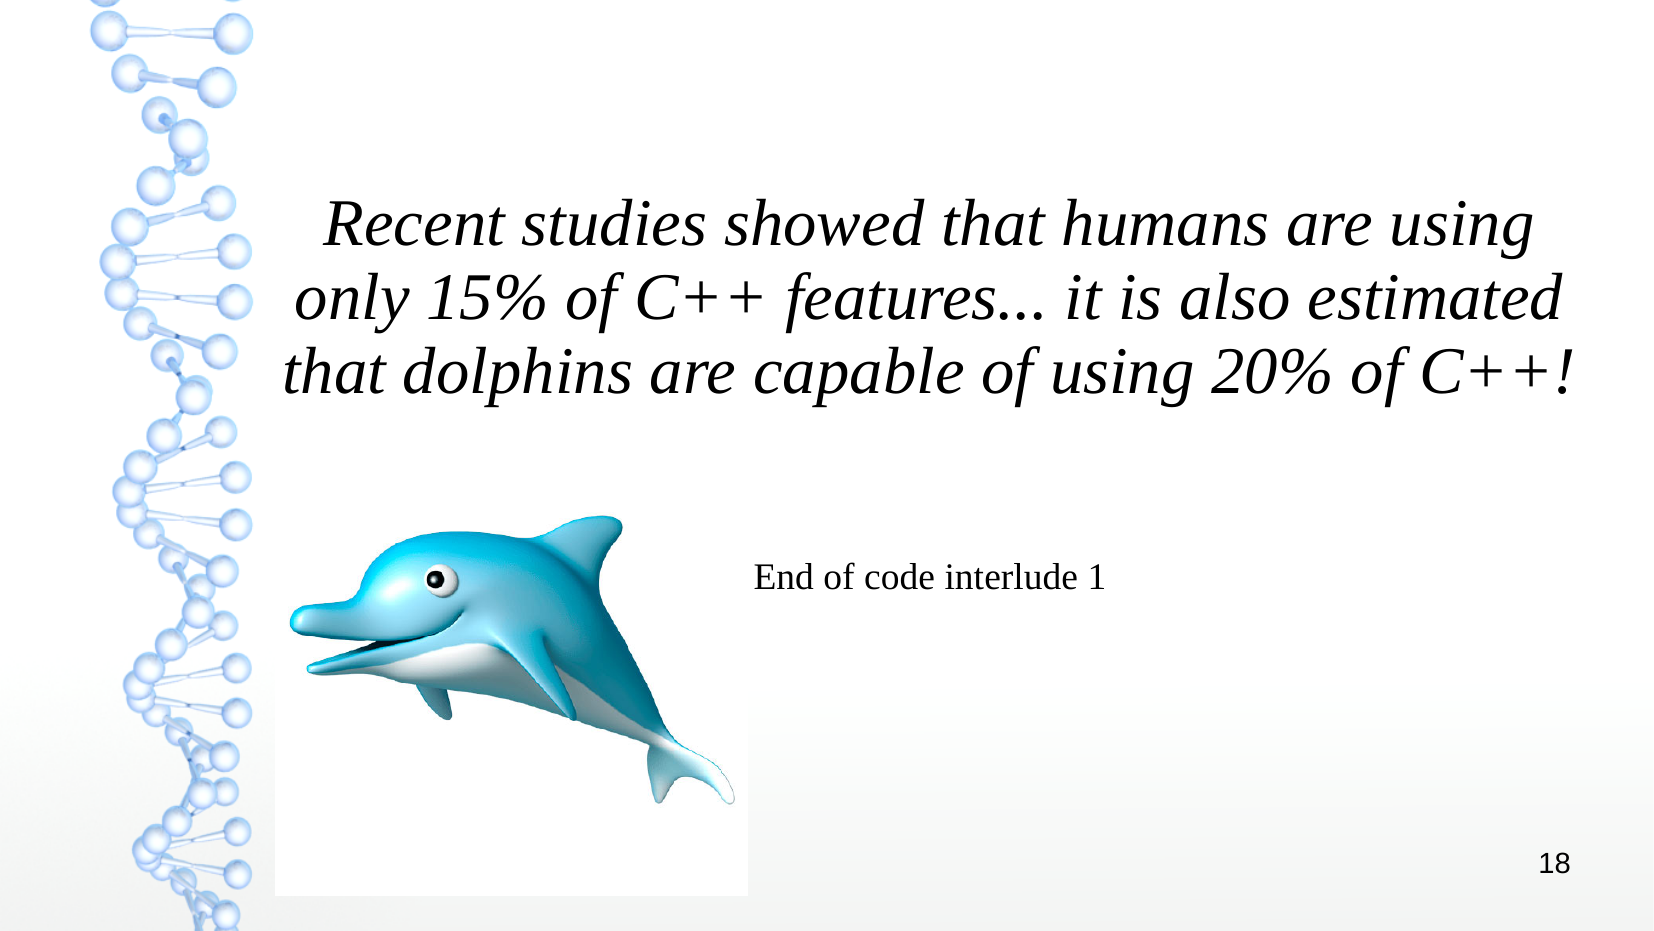

# Recent studies showed that humans are using only 15% of C++ features... it is also estimated that dolphins are capable of using 20% of C++!
End of code interlude 1
18